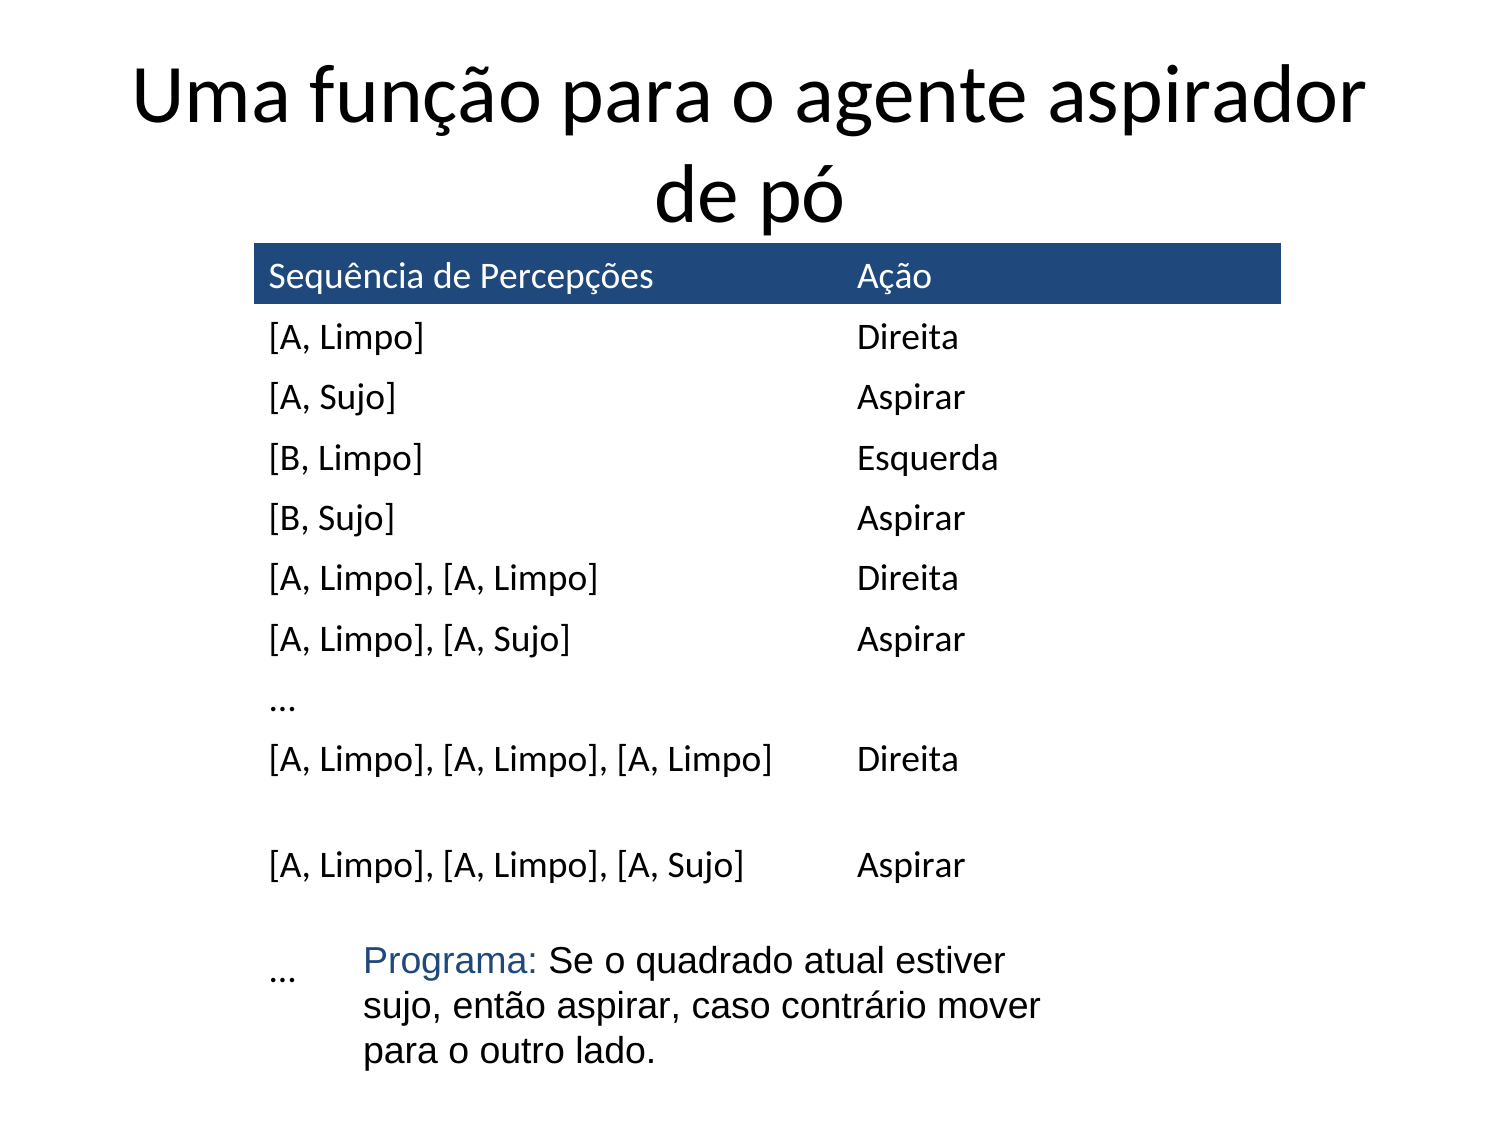

# Uma função para o agente aspirador de pó
| Sequência de Percepções | Ação |
| --- | --- |
| [A, Limpo] | Direita |
| [A, Sujo] | Aspirar |
| [B, Limpo] | Esquerda |
| [B, Sujo] | Aspirar |
| [A, Limpo], [A, Limpo] | Direita |
| [A, Limpo], [A, Sujo] | Aspirar |
| ... | |
| [A, Limpo], [A, Limpo], [A, Limpo] | Direita |
| [A, Limpo], [A, Limpo], [A, Sujo] | Aspirar |
| ... | |
Programa: Se o quadrado atual estiver sujo, então aspirar, caso contrário mover para o outro lado.